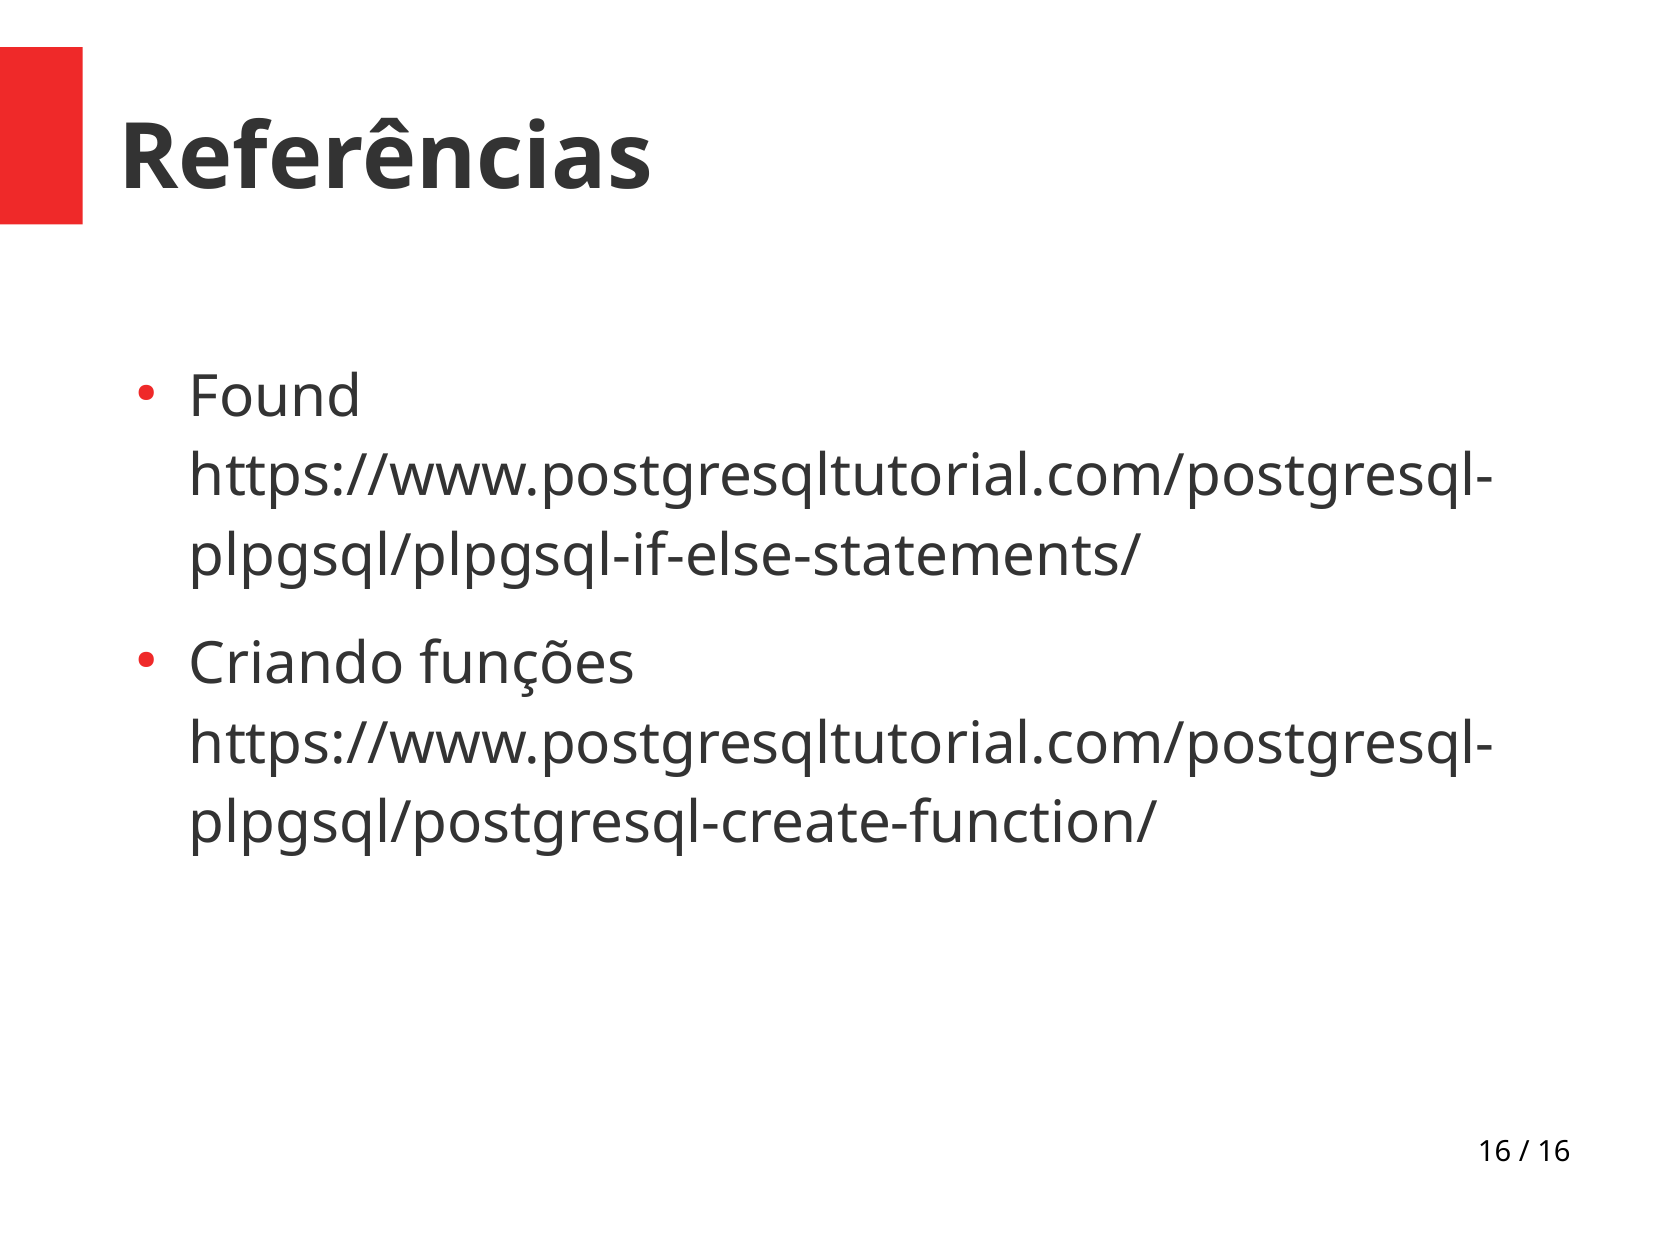

# Referências
Found https://www.postgresqltutorial.com/postgresql-plpgsql/plpgsql-if-else-statements/
Criando funções
https://www.postgresqltutorial.com/postgresql-plpgsql/postgresql-create-function/
16